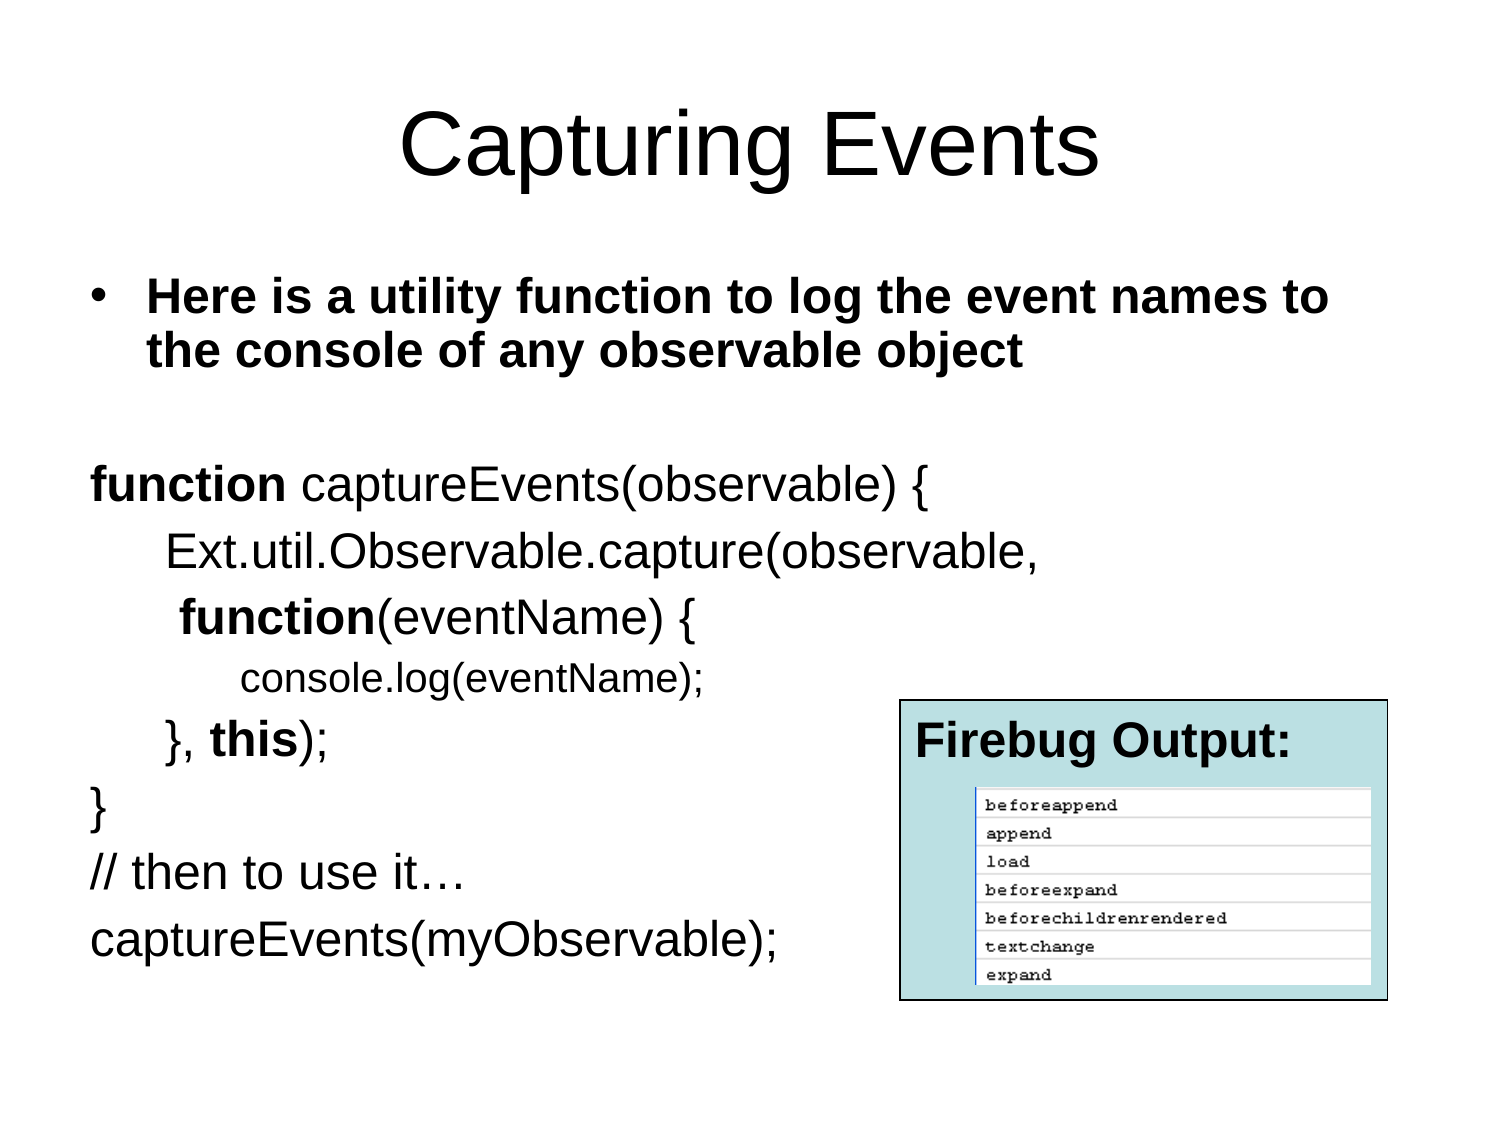

# Capturing Events
Here is a utility function to log the event names to the console of any observable object
function captureEvents(observable) {
Ext.util.Observable.capture(observable,
 function(eventName) {
console.log(eventName);
}, this);
}
// then to use it…
captureEvents(myObservable);
Firebug Output: